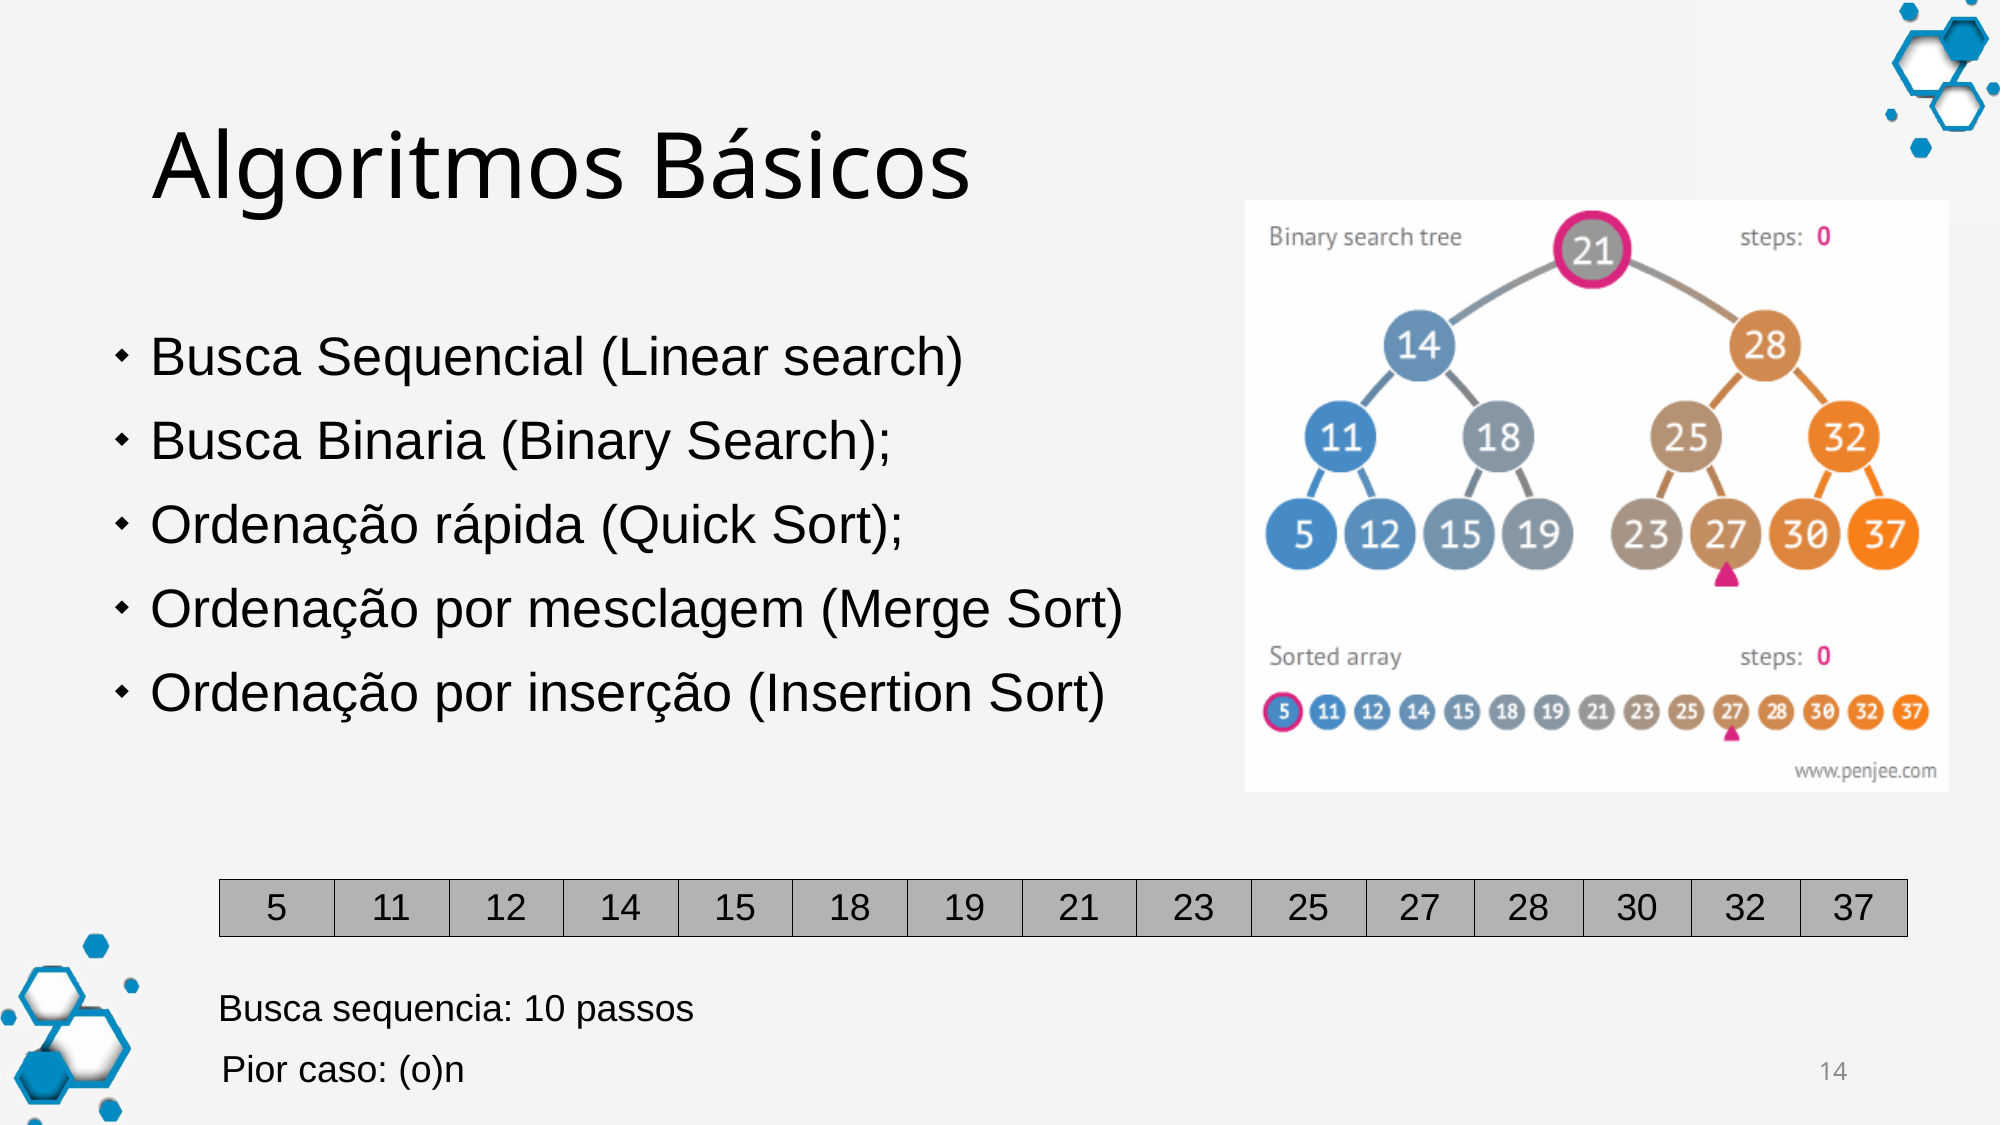

# Algoritmos Básicos
Busca Sequencial (Linear search)
Busca Binaria (Binary Search);
Ordenação rápida (Quick Sort);
Ordenação por mesclagem (Merge Sort)
Ordenação por inserção (Insertion Sort)
| 5 | 11 | 12 | 14 | 15 | 18 | 19 | 21 | 23 | 25 | 27 | 28 | 30 | 32 | 37 |
| --- | --- | --- | --- | --- | --- | --- | --- | --- | --- | --- | --- | --- | --- | --- |
Busca sequencia: 10 passos
Pior caso: (o)n